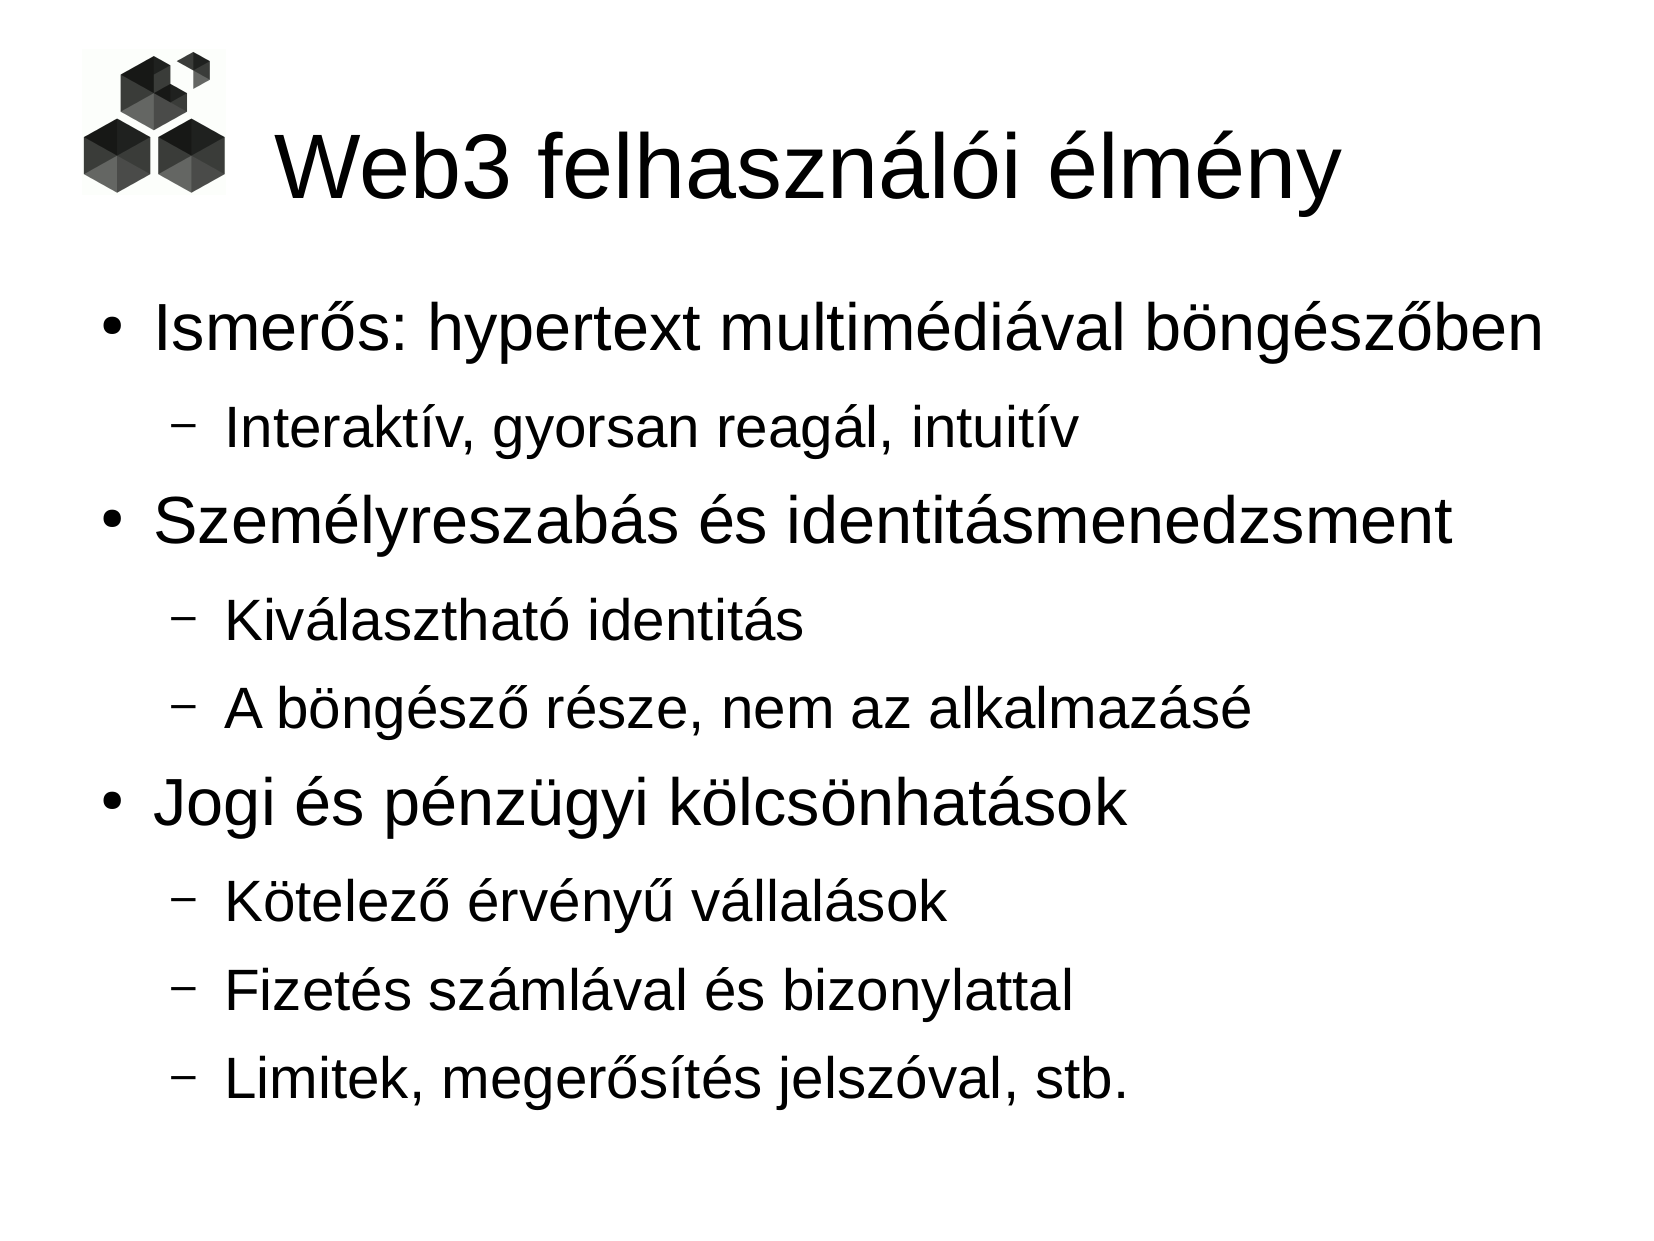

# Web3 felhasználói élmény
Ismerős: hypertext multimédiával böngészőben
Interaktív, gyorsan reagál, intuitív
Személyreszabás és identitásmenedzsment
Kiválasztható identitás
A böngésző része, nem az alkalmazásé
Jogi és pénzügyi kölcsönhatások
Kötelező érvényű vállalások
Fizetés számlával és bizonylattal
Limitek, megerősítés jelszóval, stb.